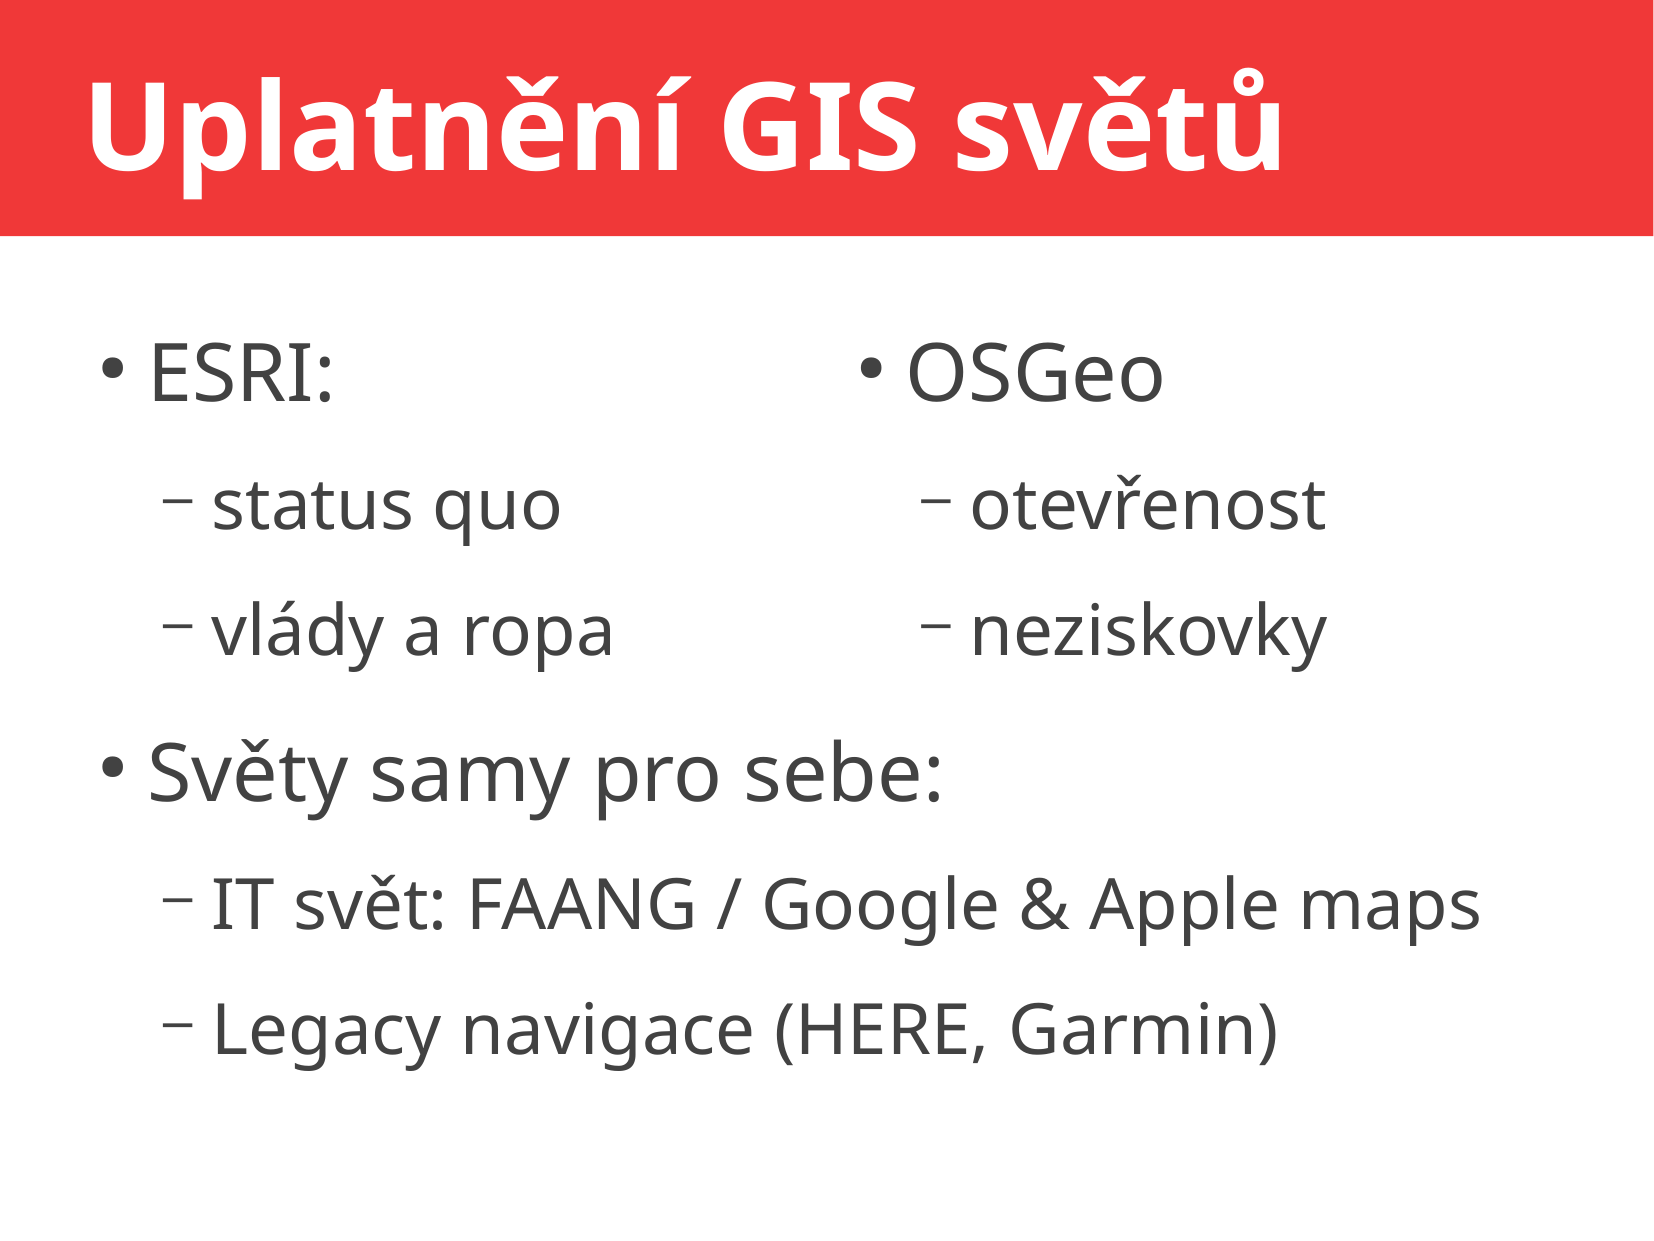

# Uplatnění GIS světů
ESRI:
status quo
vlády a ropa
OSGeo
otevřenost
neziskovky
Světy samy pro sebe:
IT svět: FAANG / Google & Apple maps
Legacy navigace (HERE, Garmin)